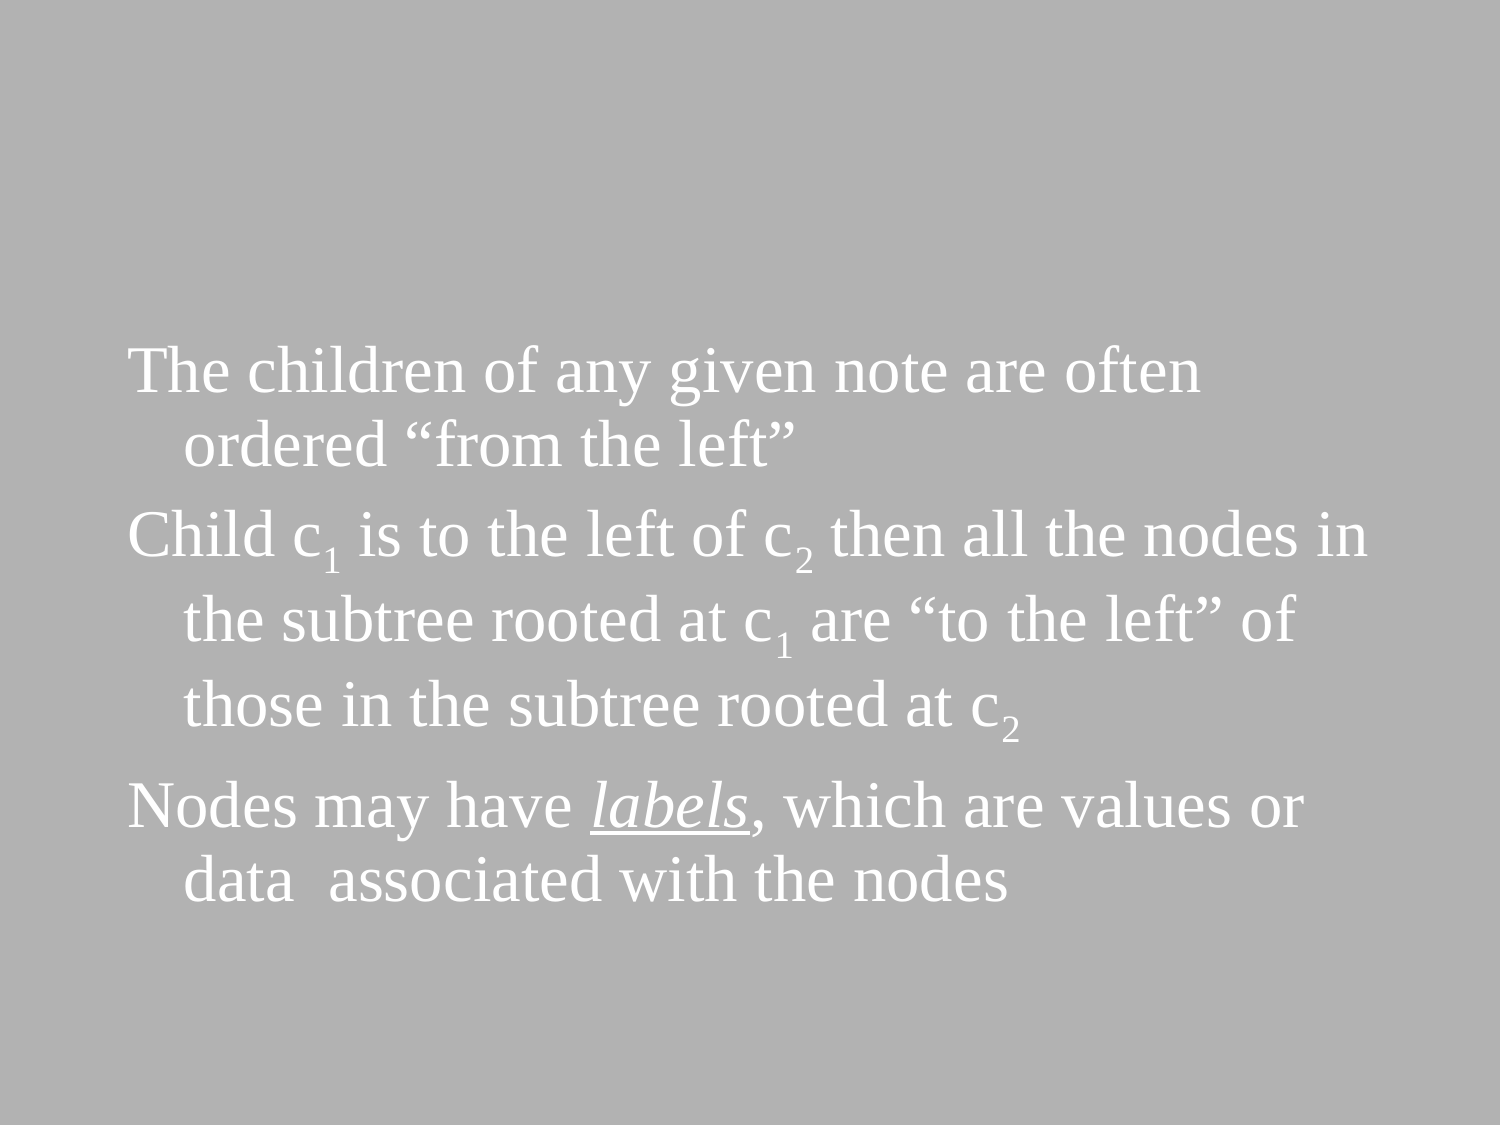

#
The children of any given note are often ordered “from the left”
Child c1 is to the left of c2 then all the nodes in the subtree rooted at c1 are “to the left” of those in the subtree rooted at c2
Nodes may have labels, which are values or data associated with the nodes